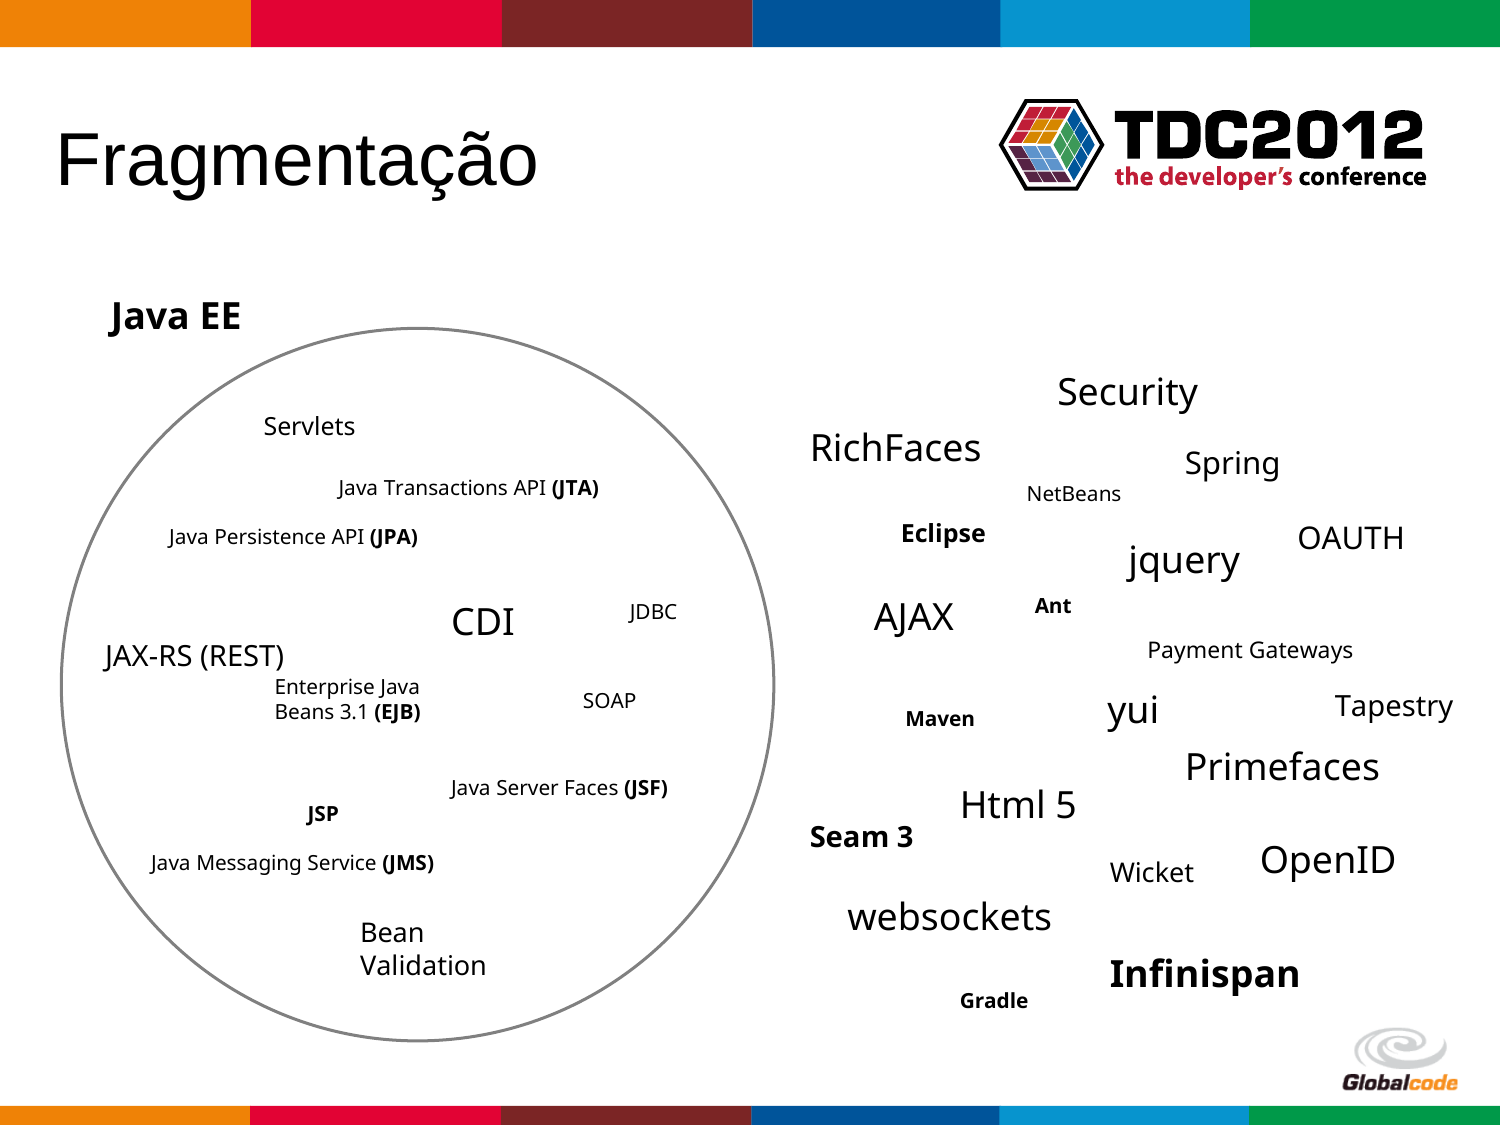

# Fragmentação
Java EE
Servlets
Java Transactions API (JTA)
Java Persistence API (JPA)
CDI
JDBC
JAX-RS (REST)
Enterprise Java Beans 3.1 (EJB)
SOAP
Java Server Faces (JSF)
JSP
Java Messaging Service (JMS)
Bean Validation
Security
RichFaces
Spring
NetBeans
Eclipse
OAUTH
jquery
AJAX
Ant
Payment Gateways
yui
Tapestry
Maven
Primefaces
Html 5
Seam 3
OpenID
Wicket
websockets
Infinispan
Gradle